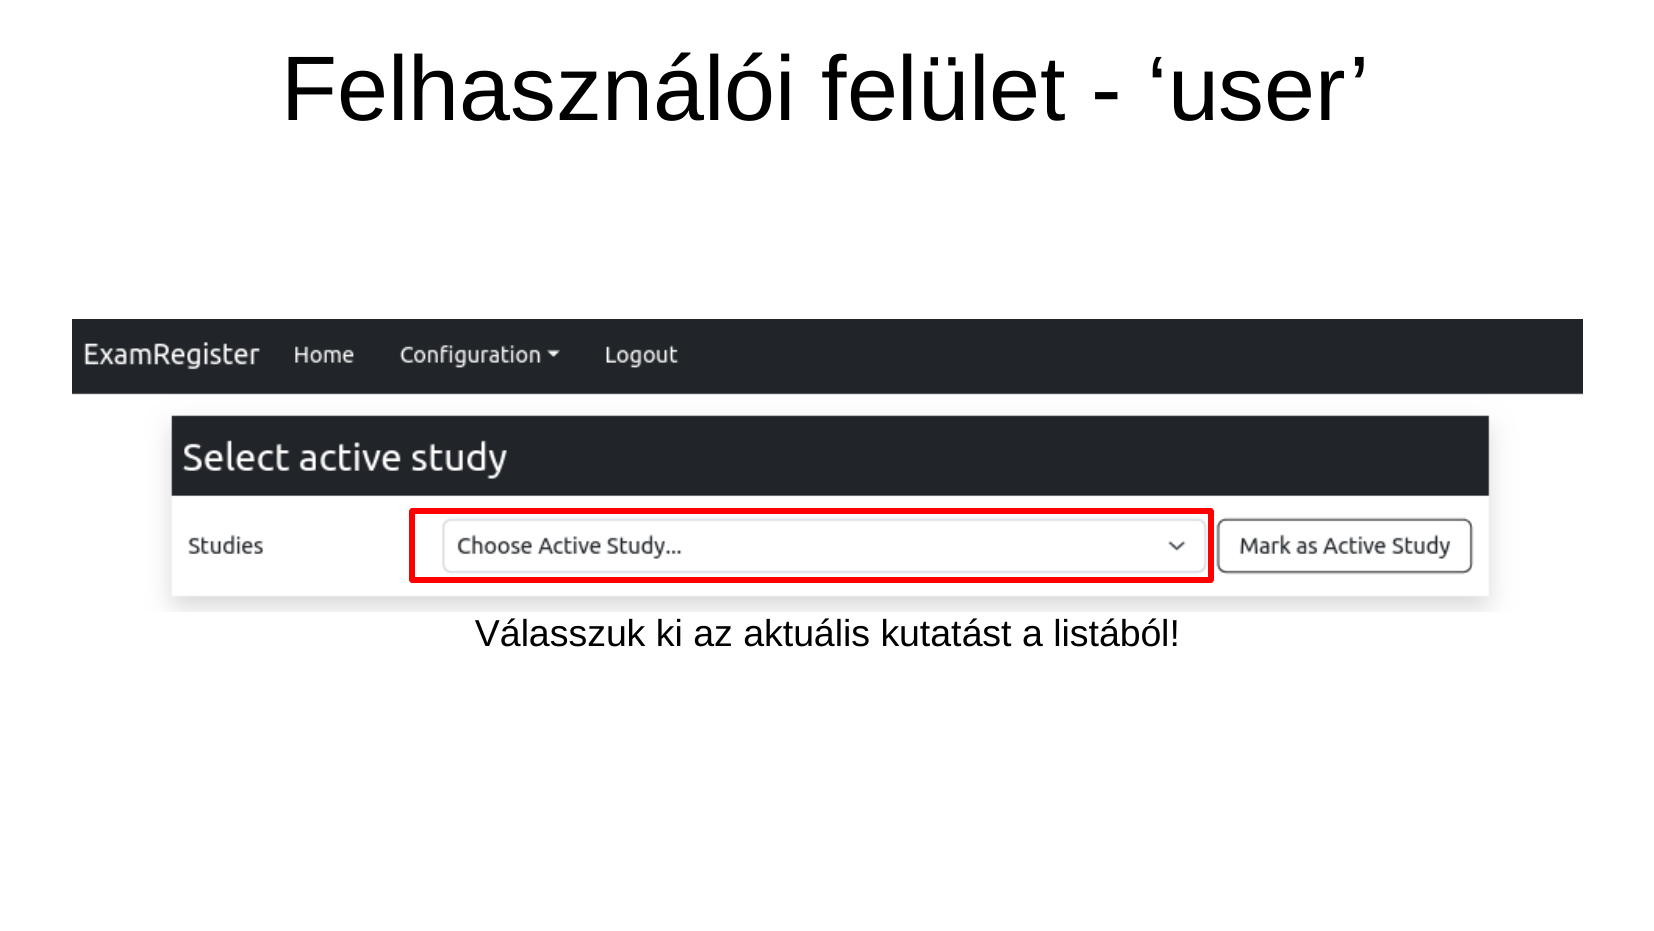

# Felhasználói felület - ‘user’
Válasszuk ki az aktuális kutatást a listából!